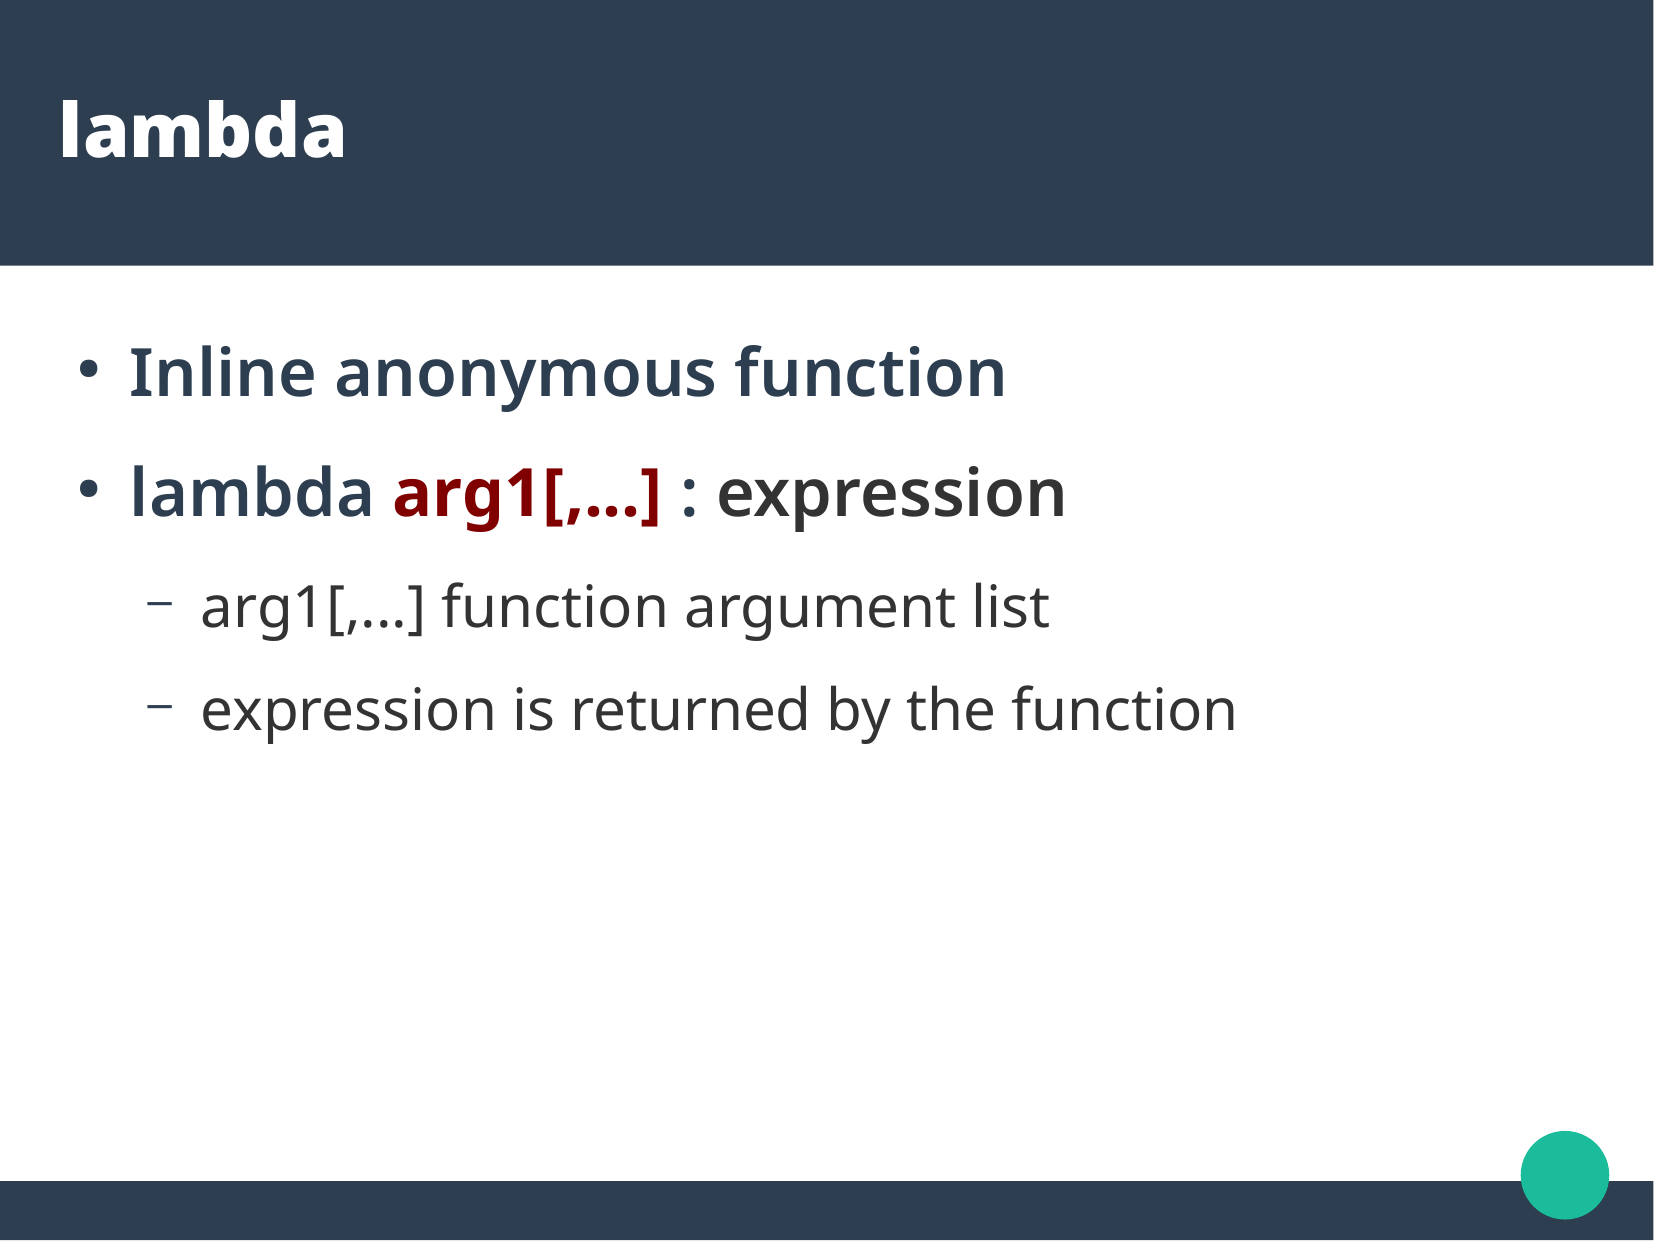

# lambda
Inline anonymous function
lambda arg1[,...] : expression
arg1[,...] function argument list
expression is returned by the function